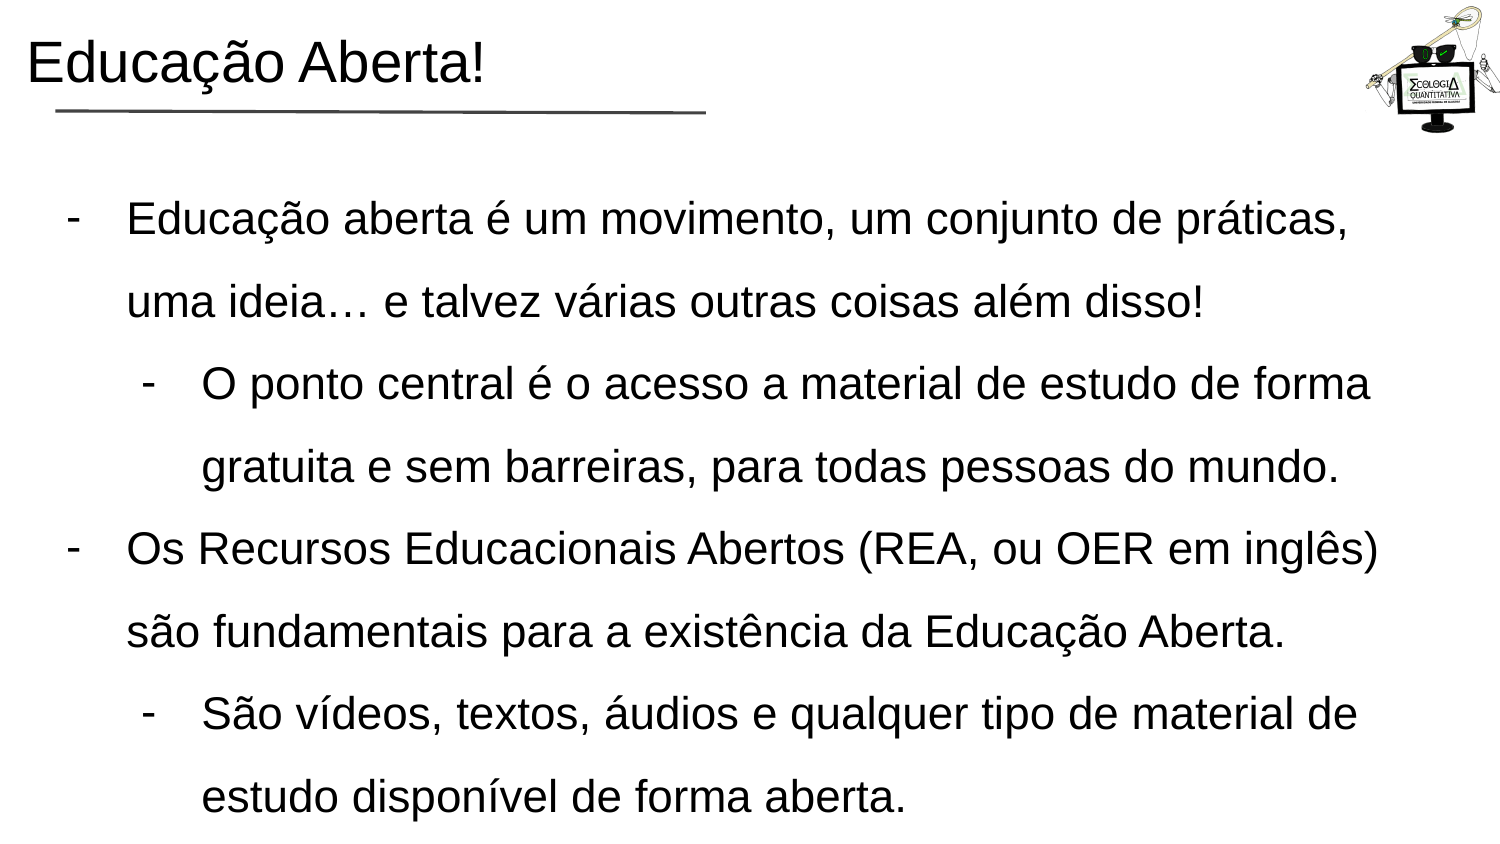

Educação Aberta!
Educação aberta é um movimento, um conjunto de práticas, uma ideia… e talvez várias outras coisas além disso!
O ponto central é o acesso a material de estudo de forma gratuita e sem barreiras, para todas pessoas do mundo.
Os Recursos Educacionais Abertos (REA, ou OER em inglês) são fundamentais para a existência da Educação Aberta.
São vídeos, textos, áudios e qualquer tipo de material de estudo disponível de forma aberta.